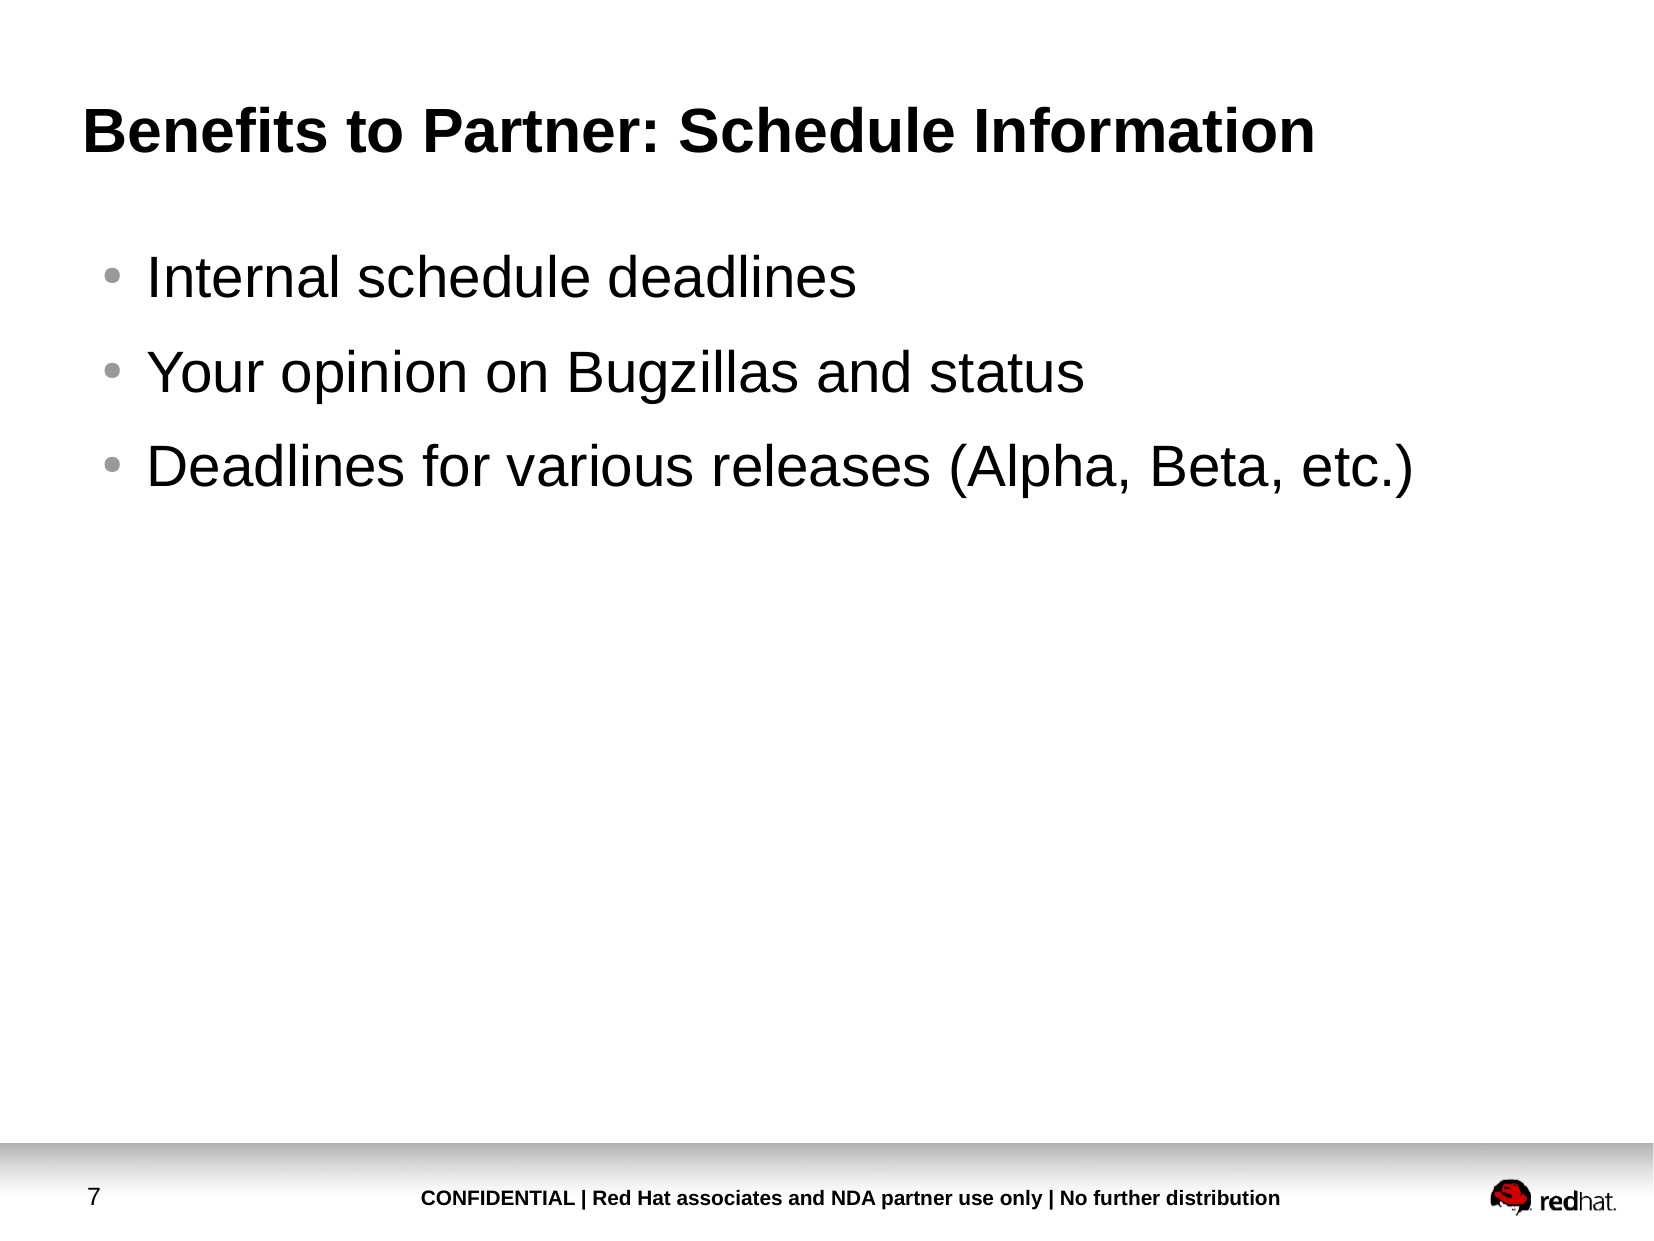

# Benefits to Partner: Schedule Information
Internal schedule deadlines
Your opinion on Bugzillas and status
Deadlines for various releases (Alpha, Beta, etc.)